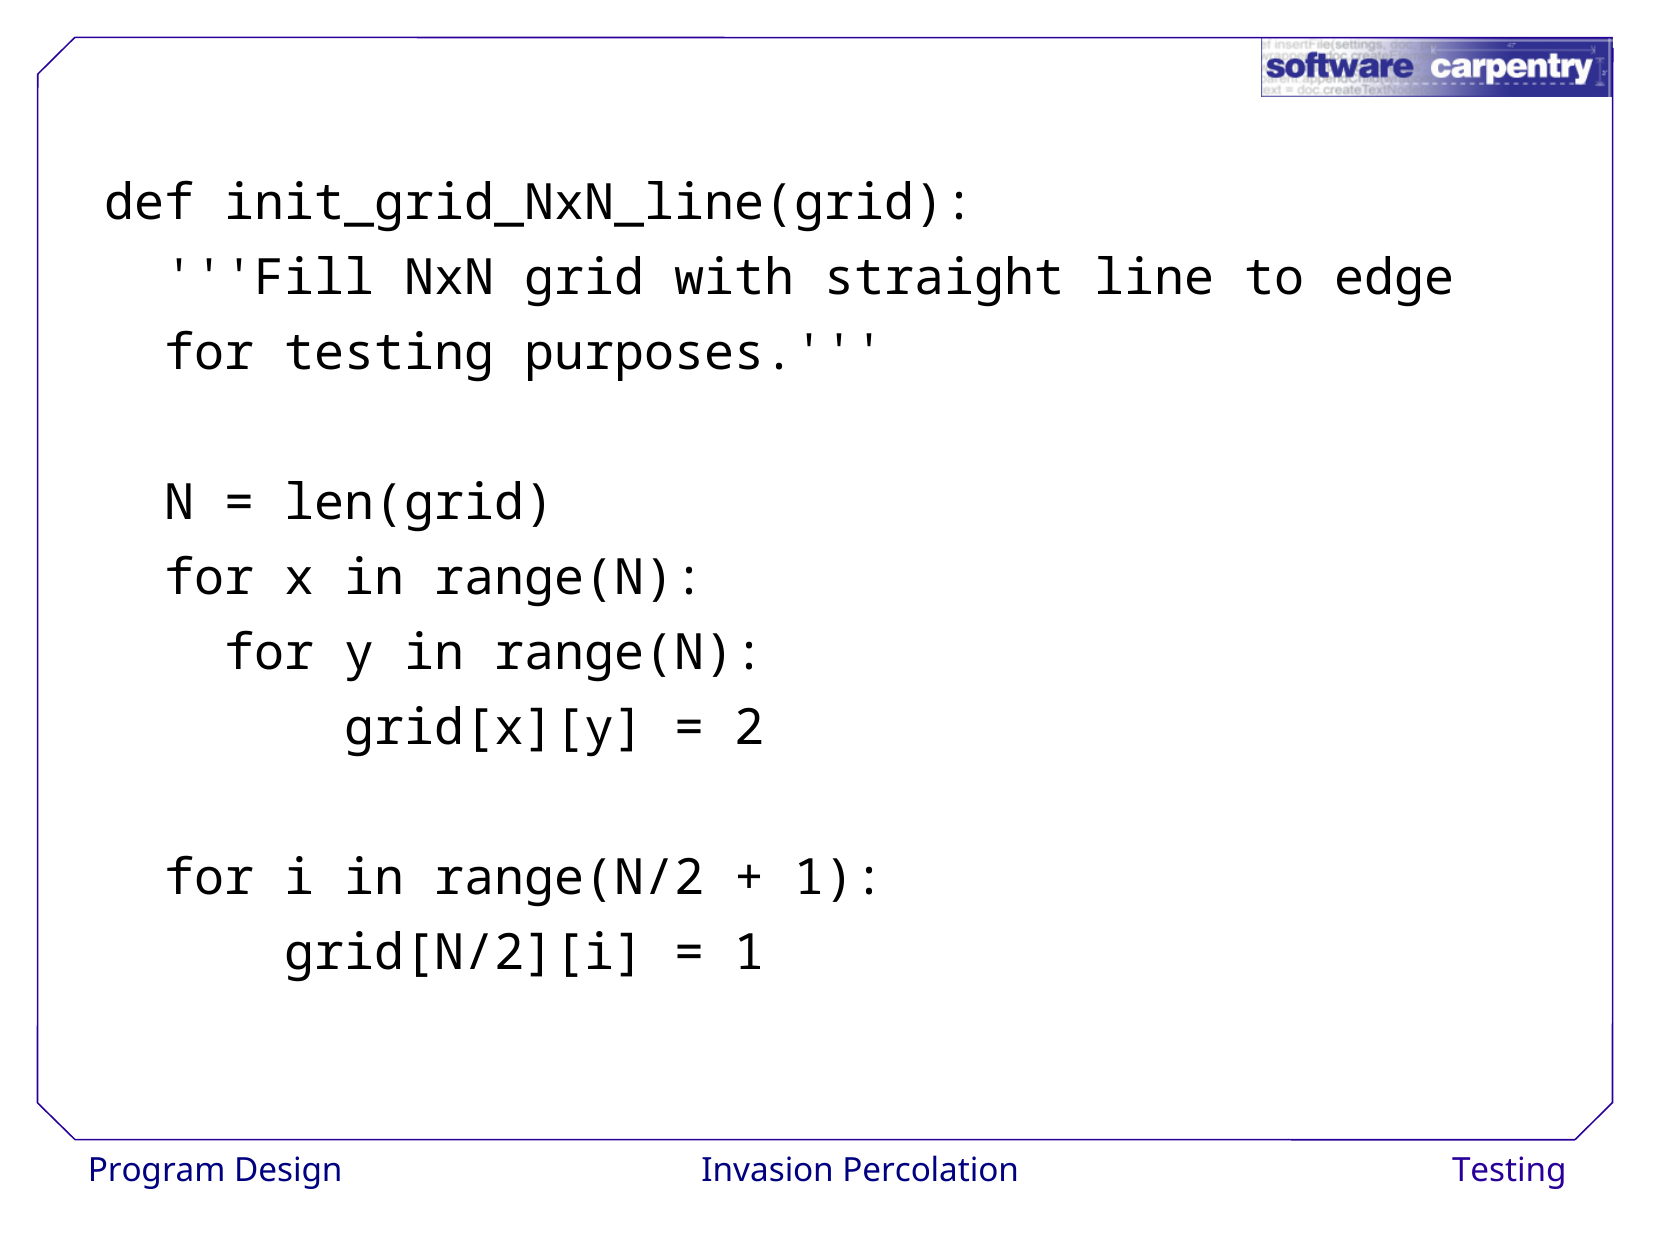

def init_grid_NxN_line(grid):
 '''Fill NxN grid with straight line to edge
 for testing purposes.'''
 N = len(grid)
 for x in range(N):
 for y in range(N):
 grid[x][y] = 2
 for i in range(N/2 + 1):
 grid[N/2][i] = 1